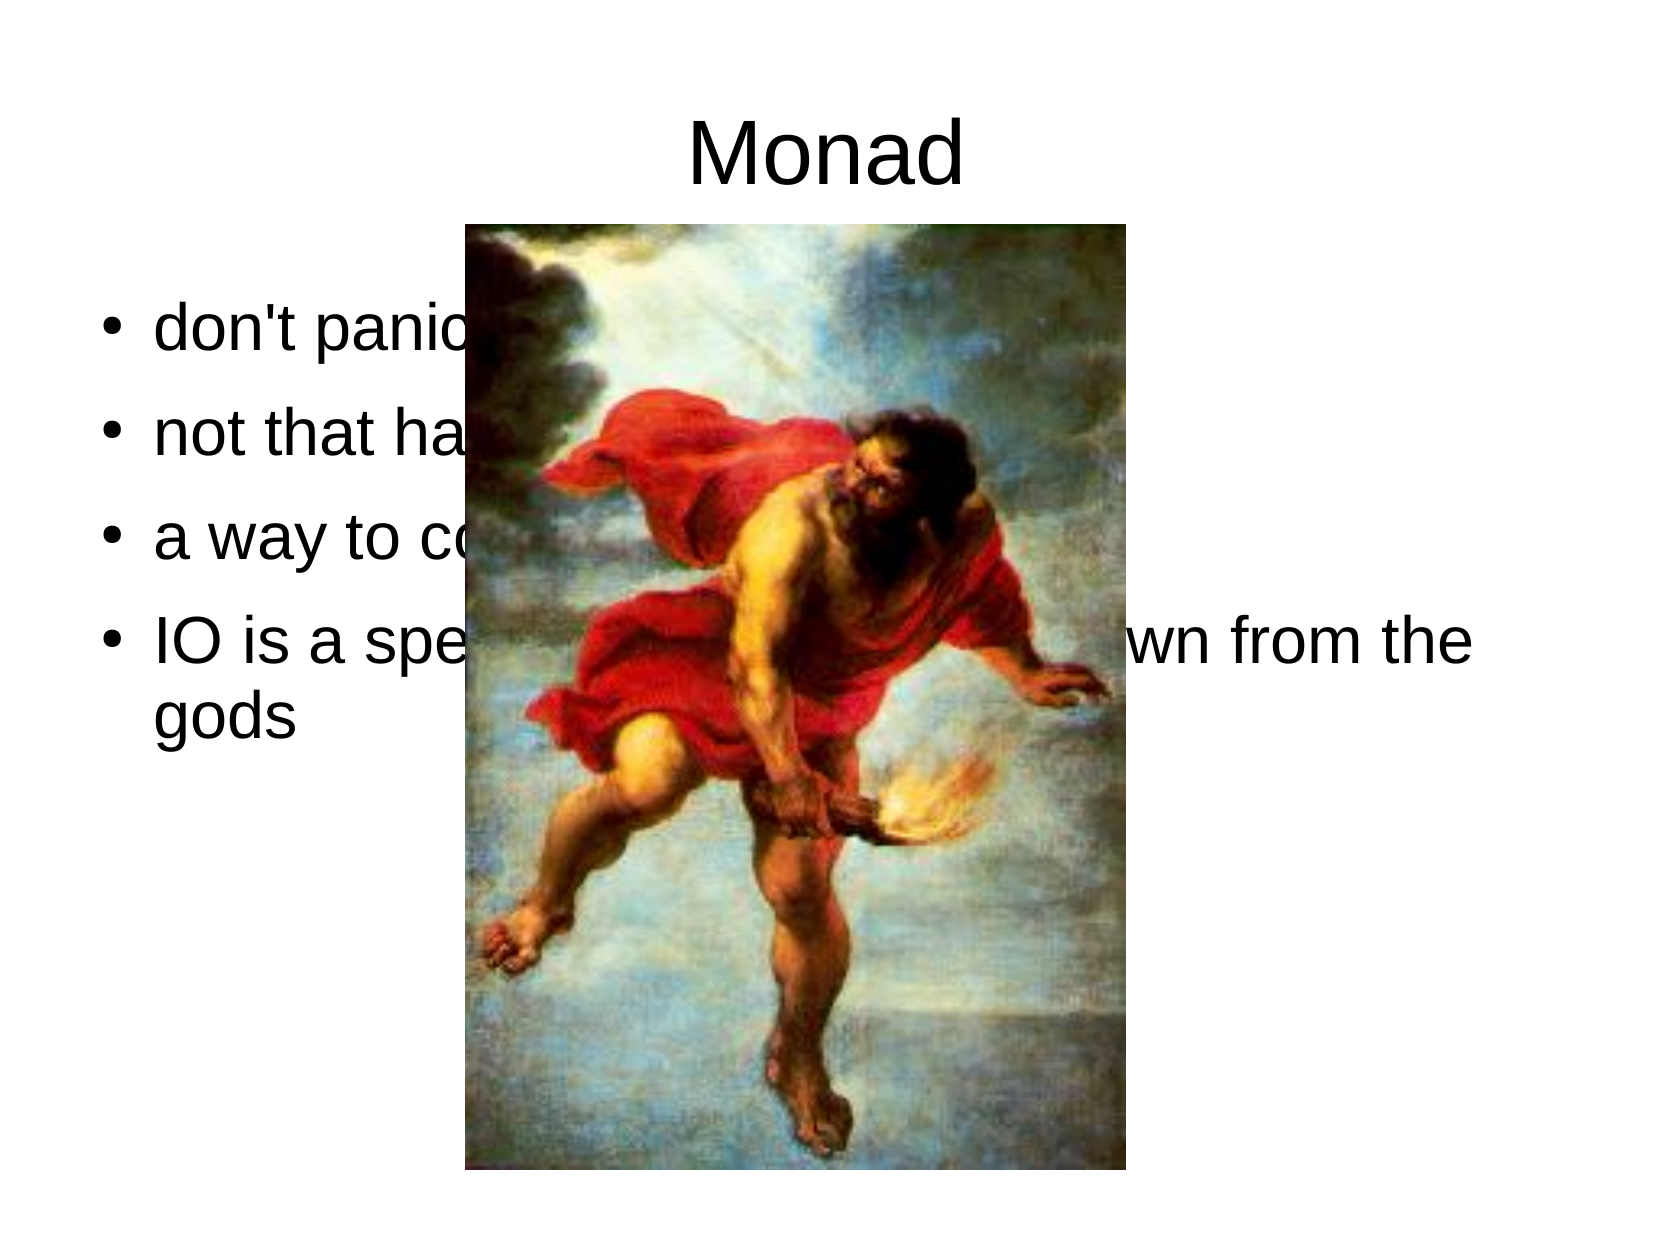

# Monad
don't panic
not that hard
a way to compose actions
IO is a special Monad handed down from the gods